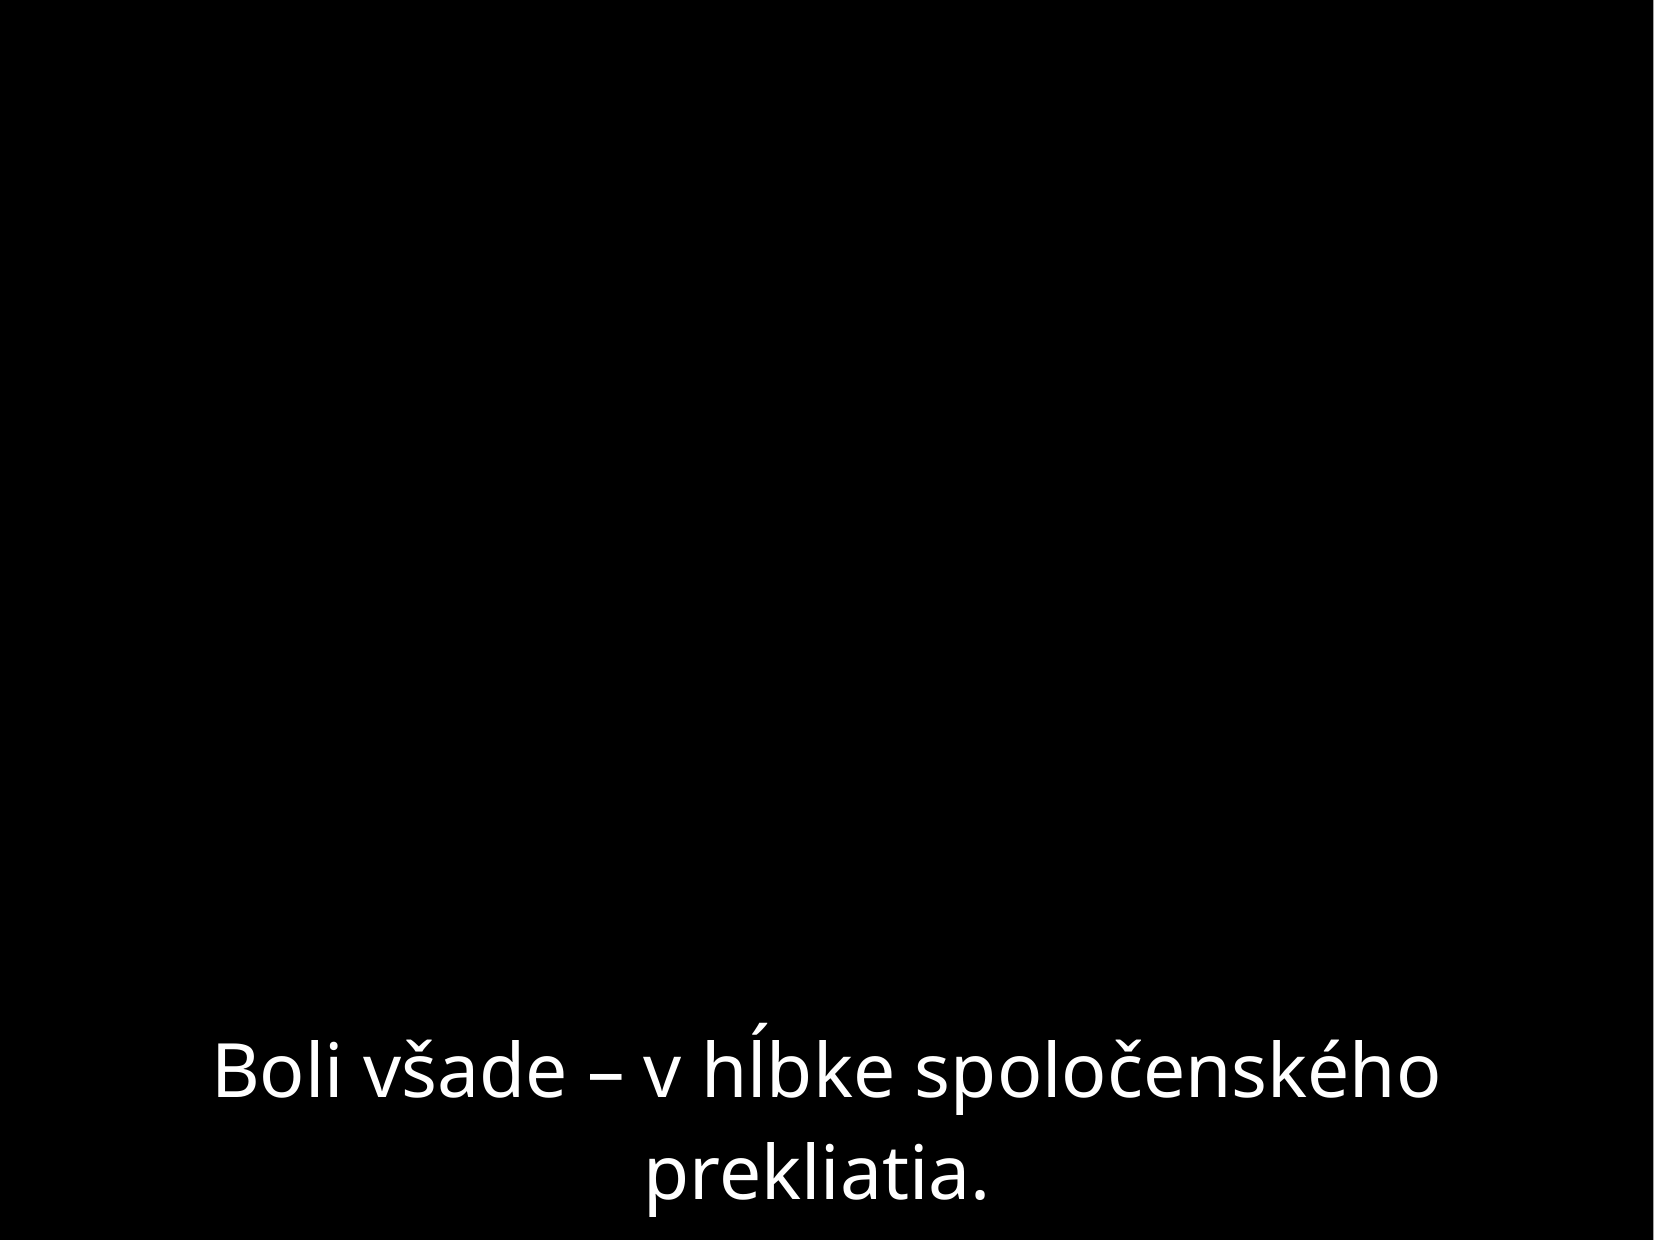

# Boli všade – v hĺbke spoločenského prekliatia.